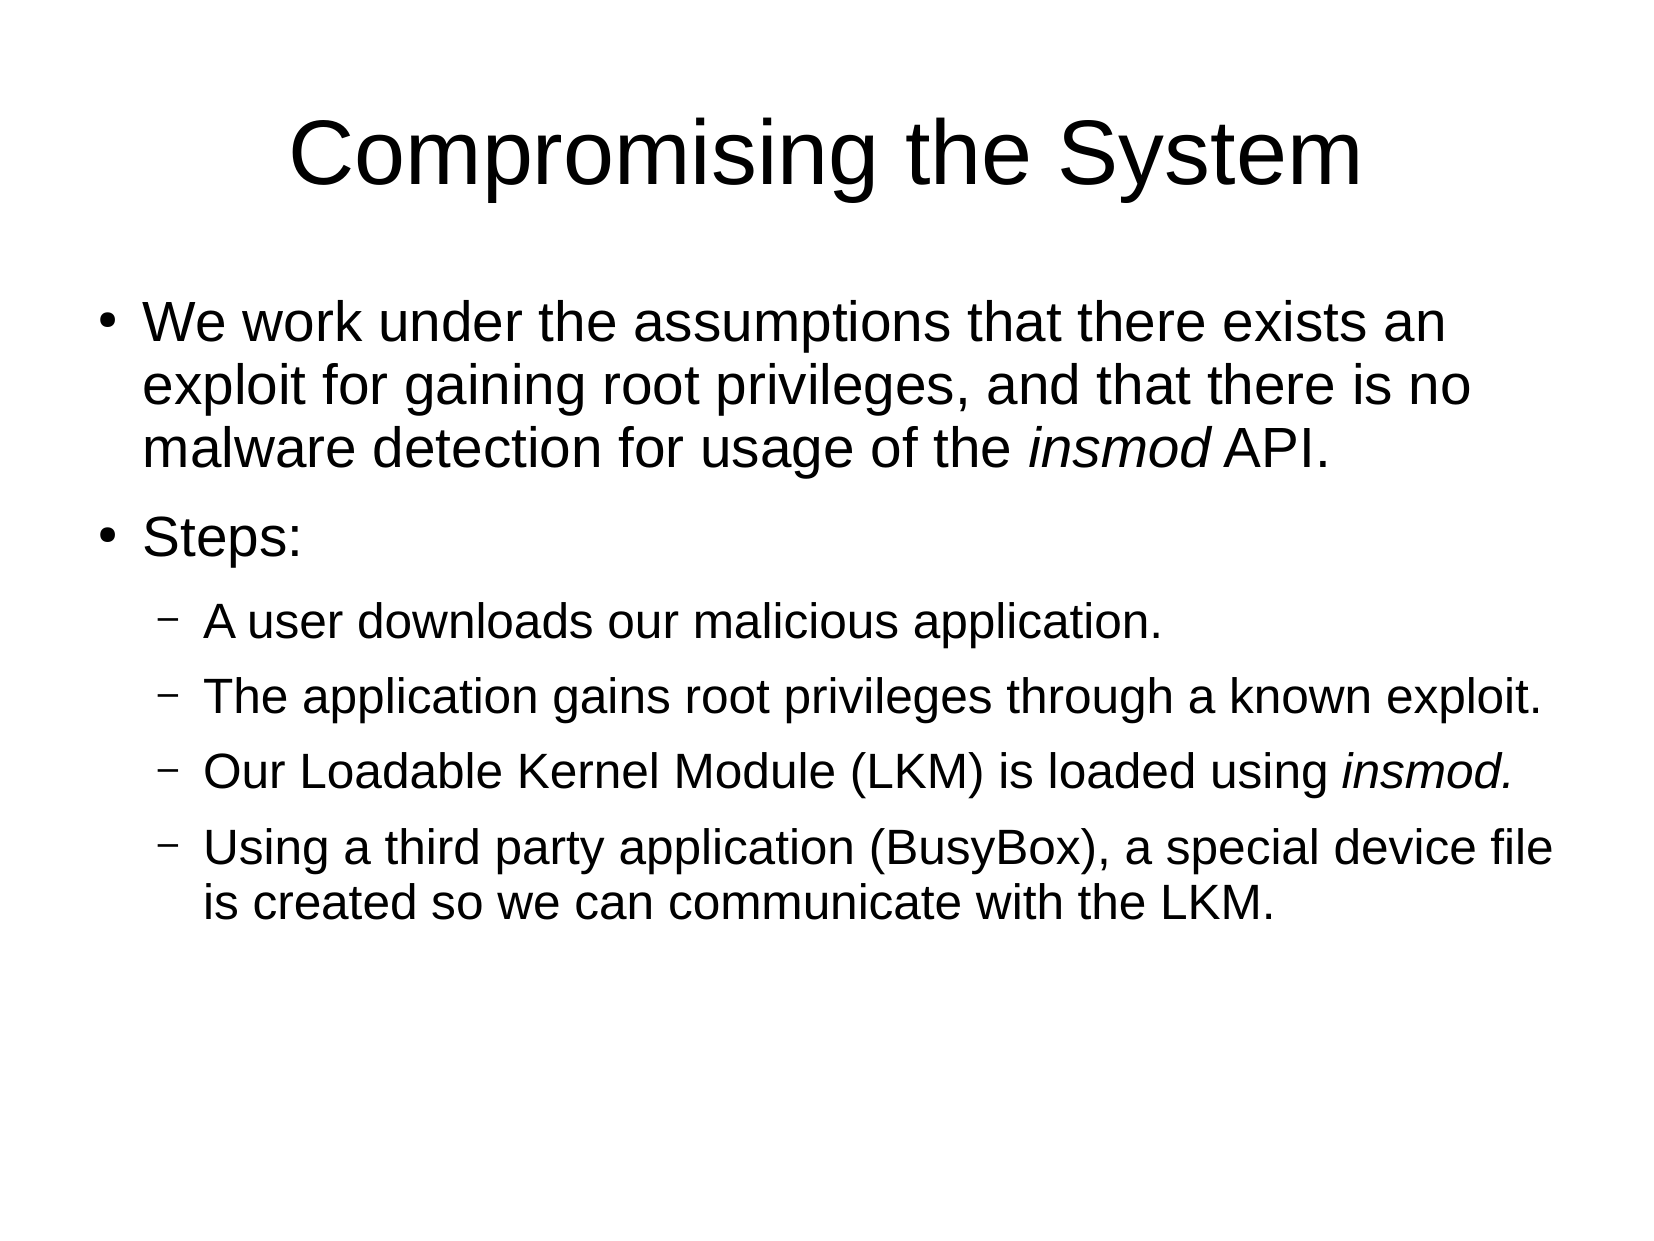

# Compromising the System
We work under the assumptions that there exists an exploit for gaining root privileges, and that there is no malware detection for usage of the insmod API.
Steps:
A user downloads our malicious application.
The application gains root privileges through a known exploit.
Our Loadable Kernel Module (LKM) is loaded using insmod.
Using a third party application (BusyBox), a special device file is created so we can communicate with the LKM.